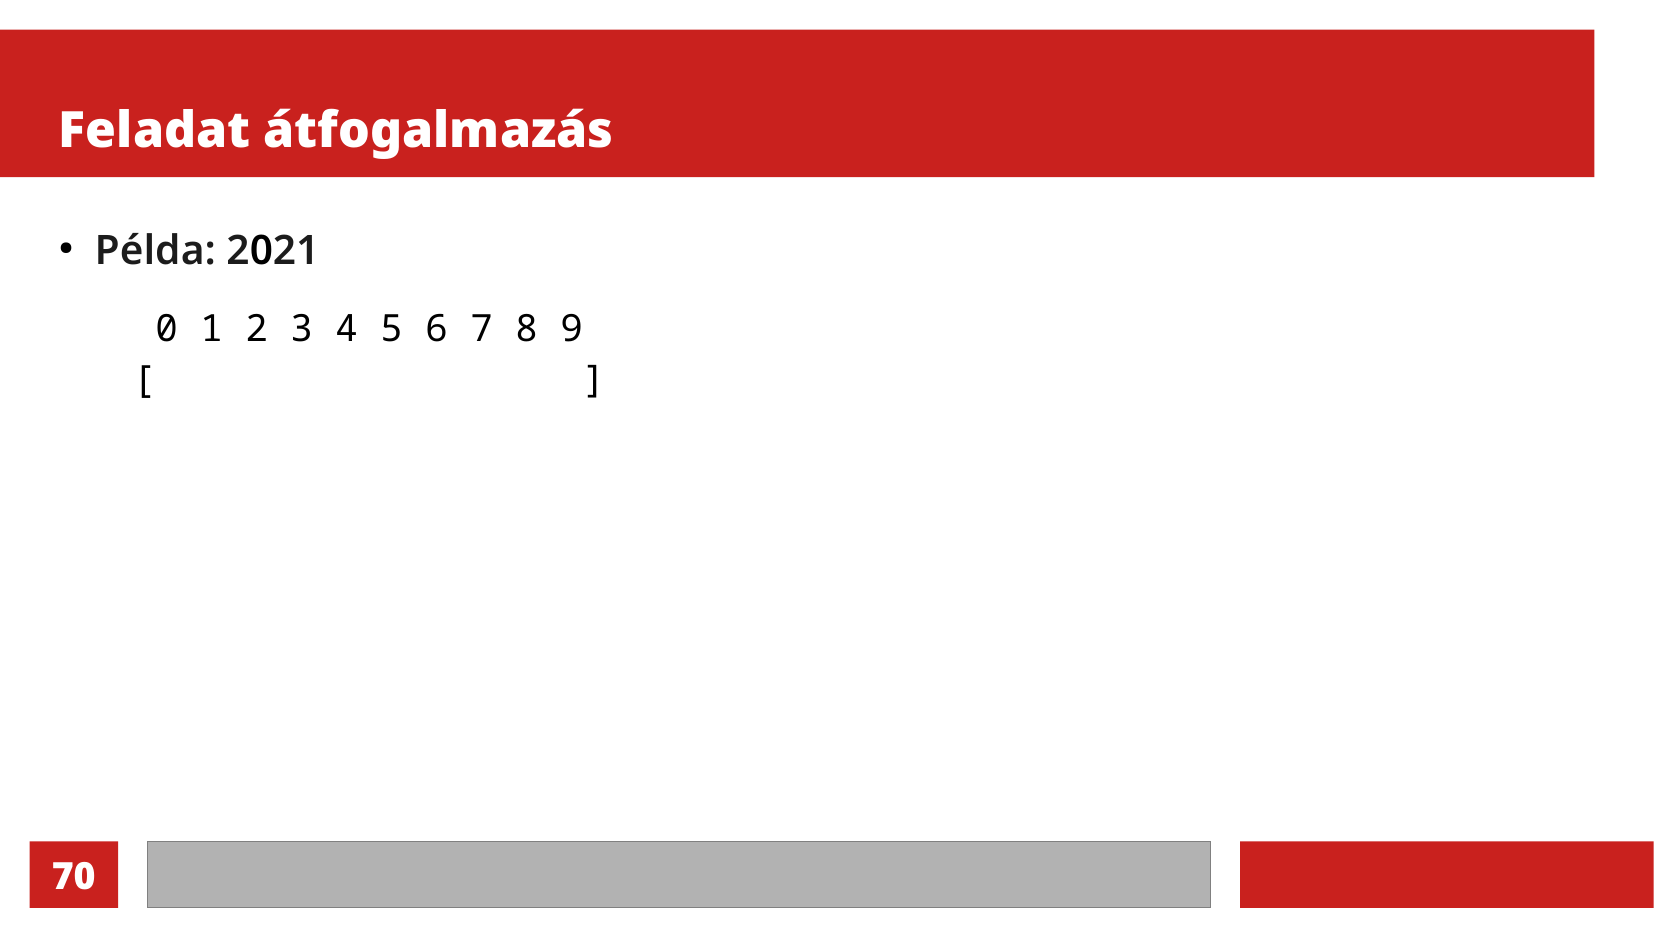

# Feladat átfogalmazás
Példa: 2021
 0 1 2 3 4 5 6 7 8 9
[ ]
70